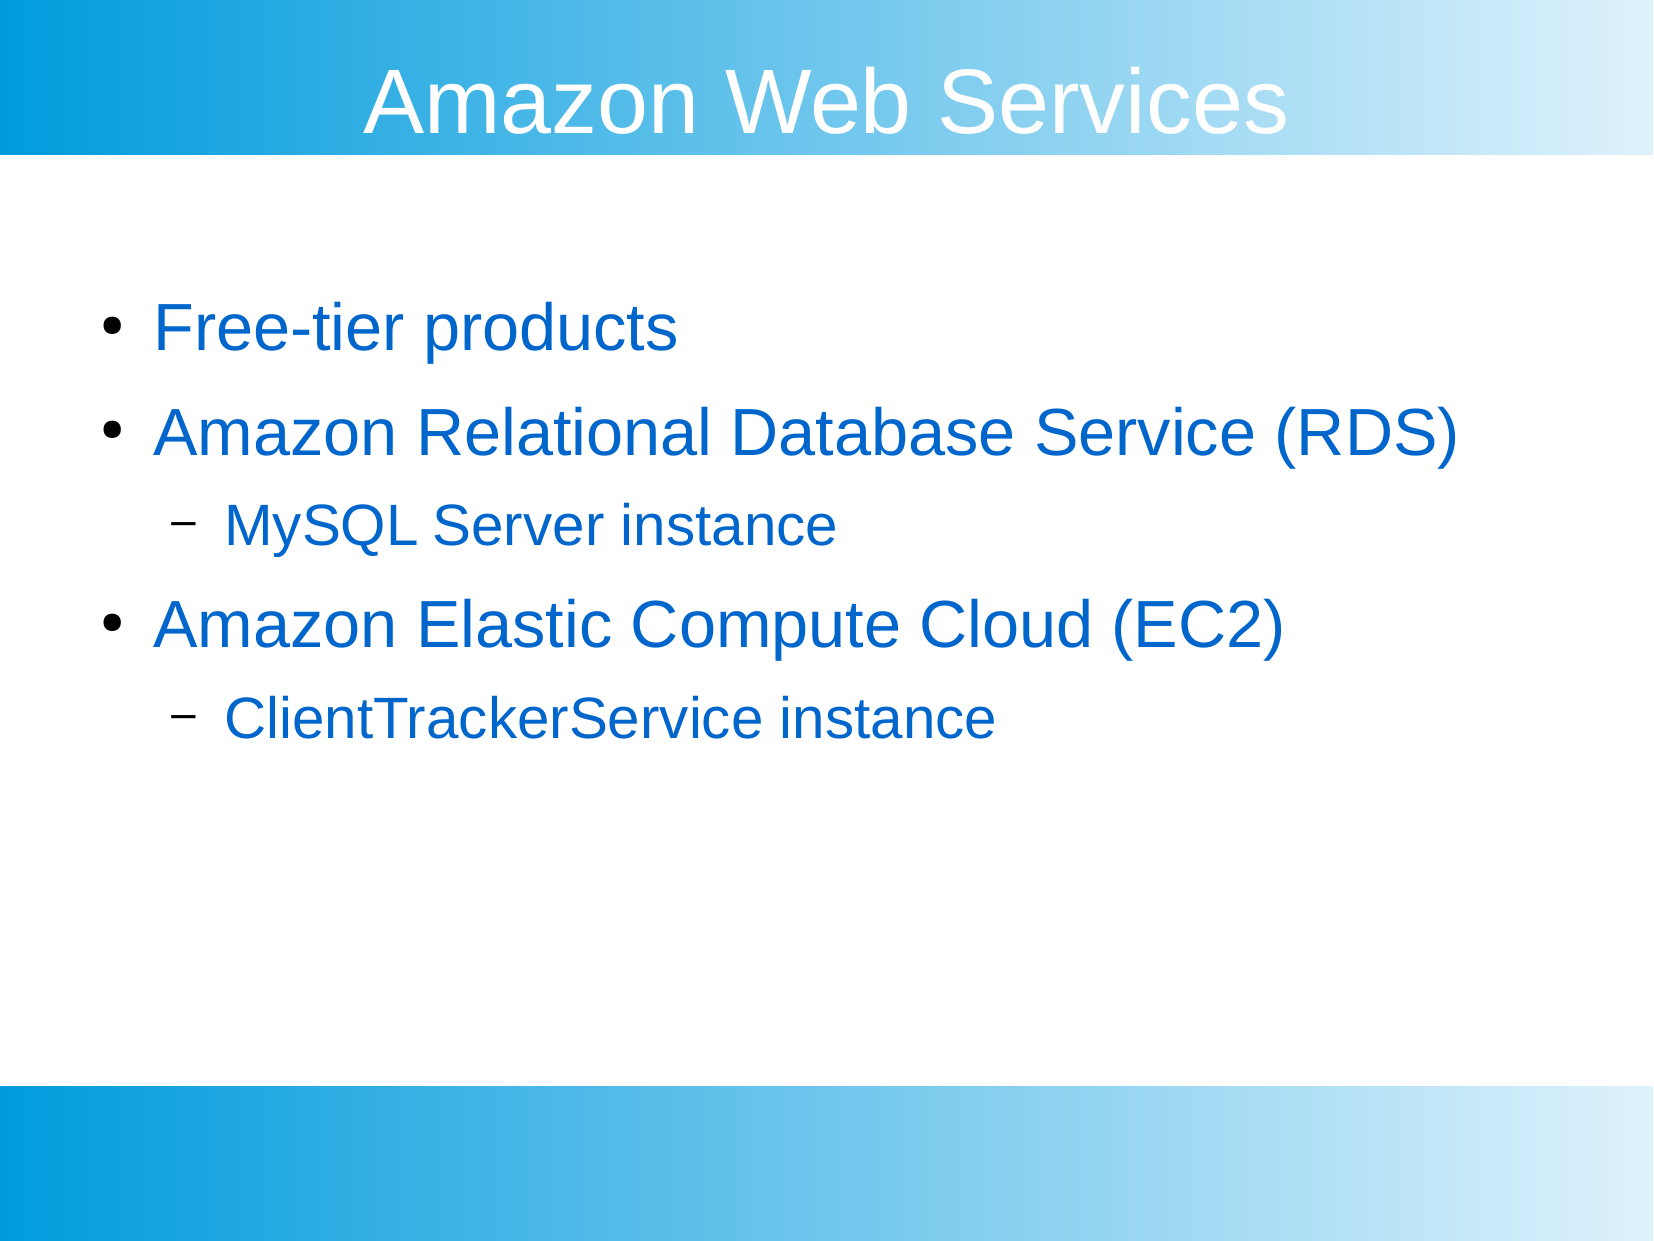

# Amazon Web Services
Free-tier products
Amazon Relational Database Service (RDS)
MySQL Server instance
Amazon Elastic Compute Cloud (EC2)
ClientTrackerService instance